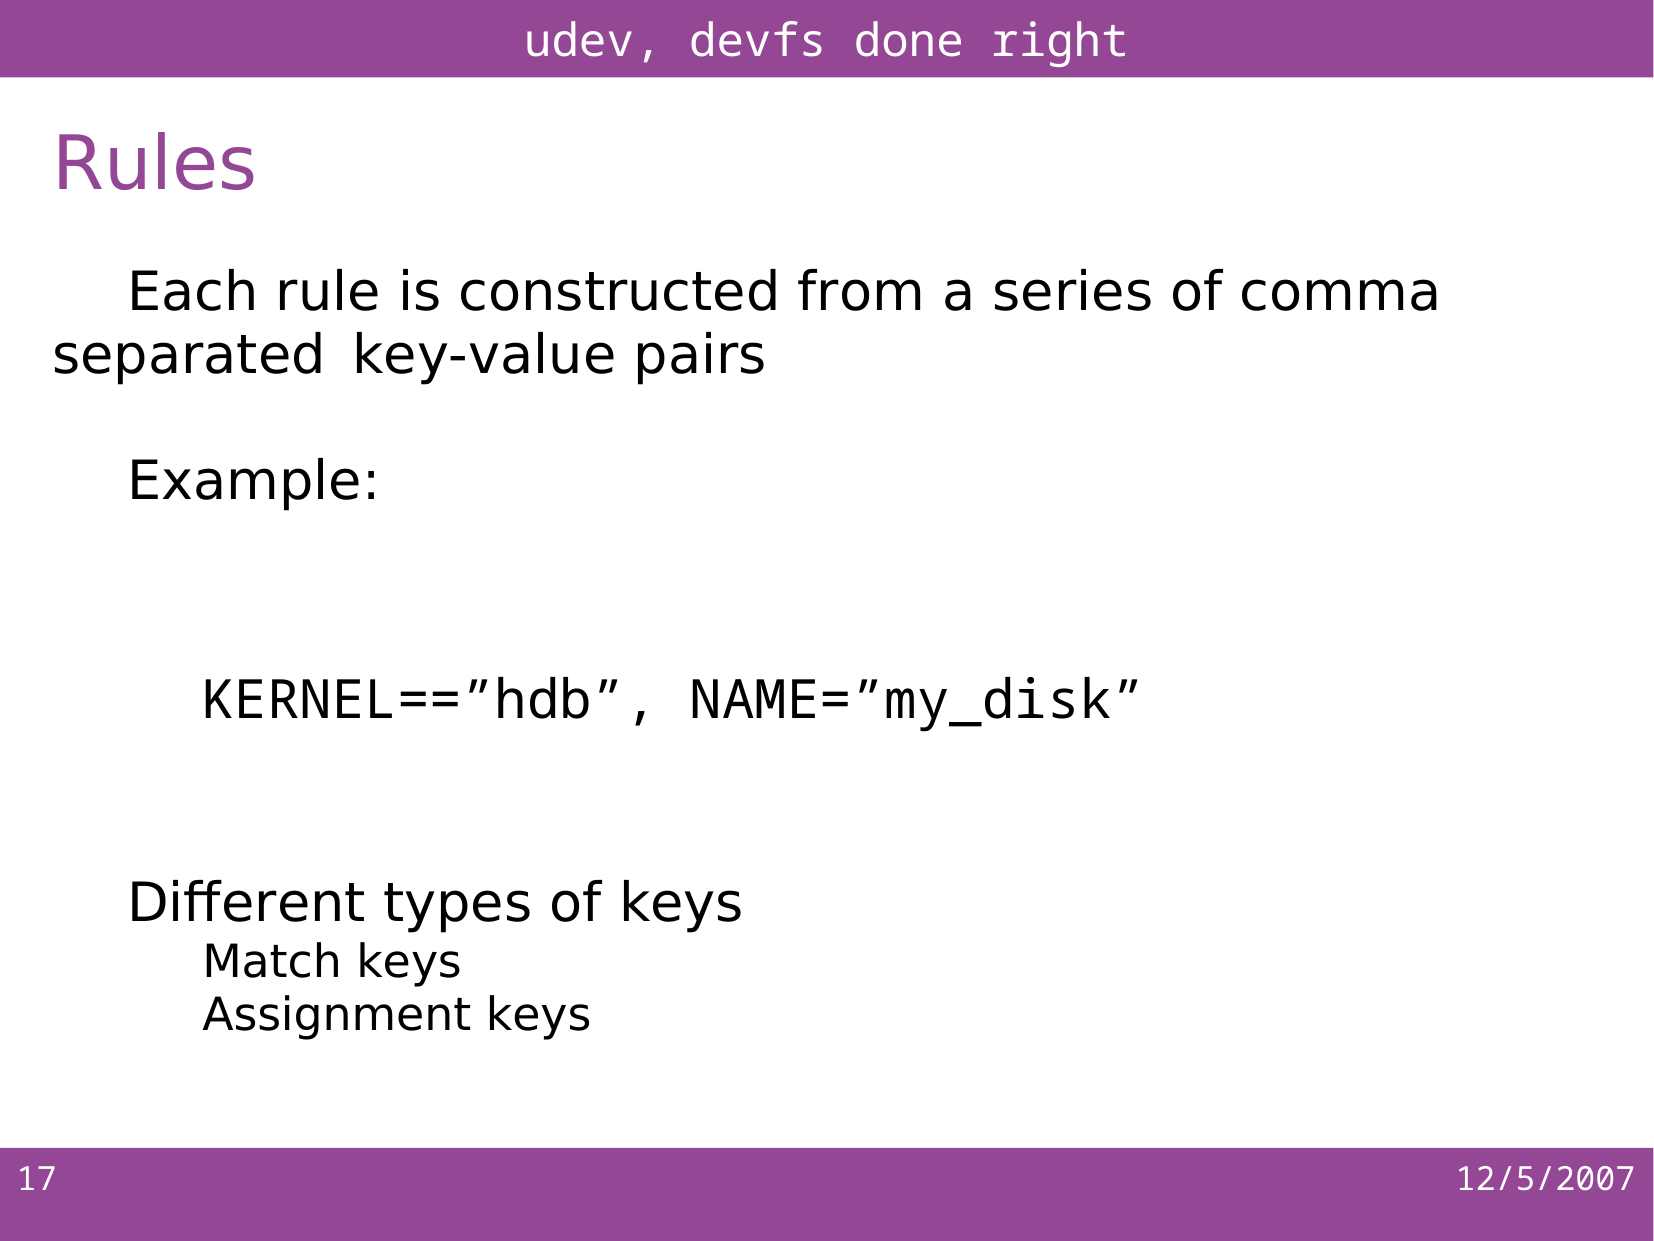

udev, devfs done right
Rules
	Each rule is constructed from a series of comma separated 	key-value pairs
	Example:
		KERNEL==”hdb”, NAME=”my_disk”
	Different types of keys
		Match keys
		Assignment keys